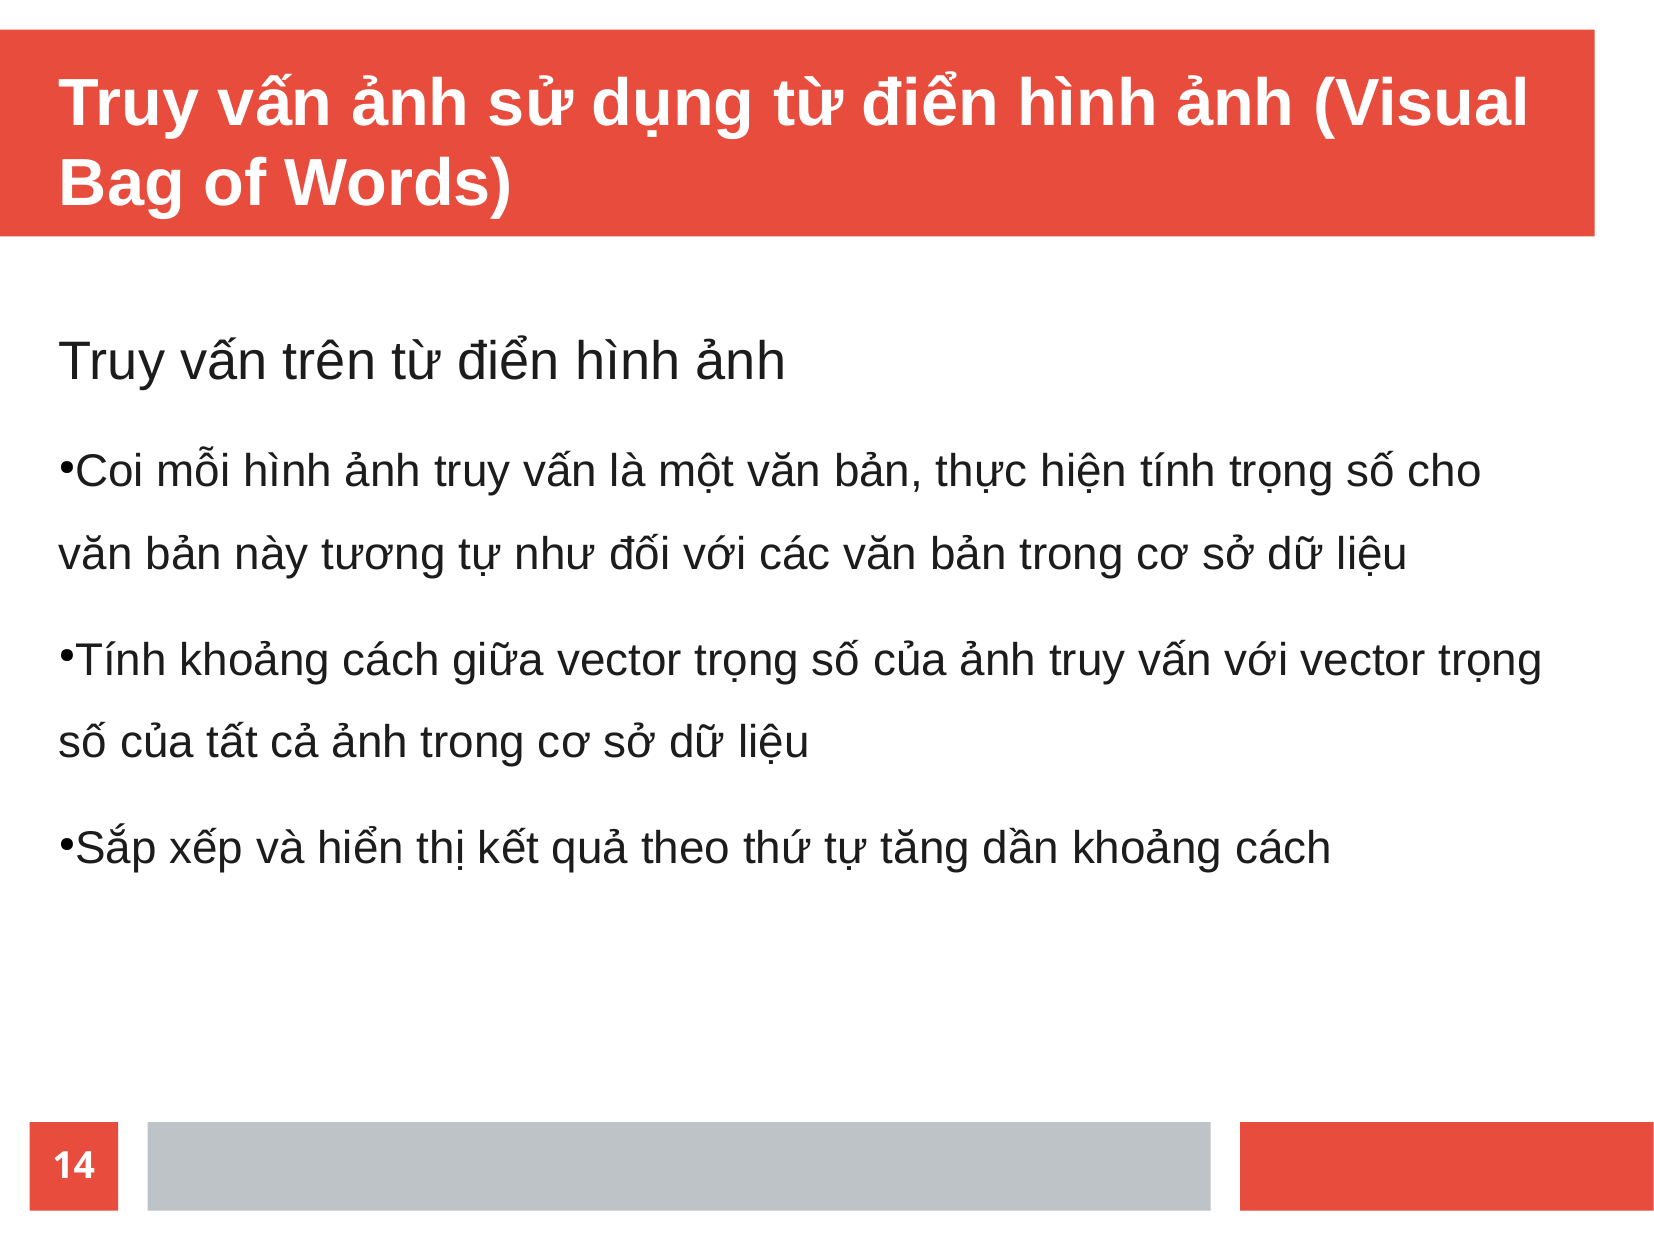

# Truy vấn ảnh sử dụng từ điển hình ảnh (Visual Bag of Words)
Truy vấn trên từ điển hình ảnh
Coi mỗi hình ảnh truy vấn là một văn bản, thực hiện tính trọng số cho văn bản này tương tự như đối với các văn bản trong cơ sở dữ liệu
Tính khoảng cách giữa vector trọng số của ảnh truy vấn với vector trọng số của tất cả ảnh trong cơ sở dữ liệu
Sắp xếp và hiển thị kết quả theo thứ tự tăng dần khoảng cách